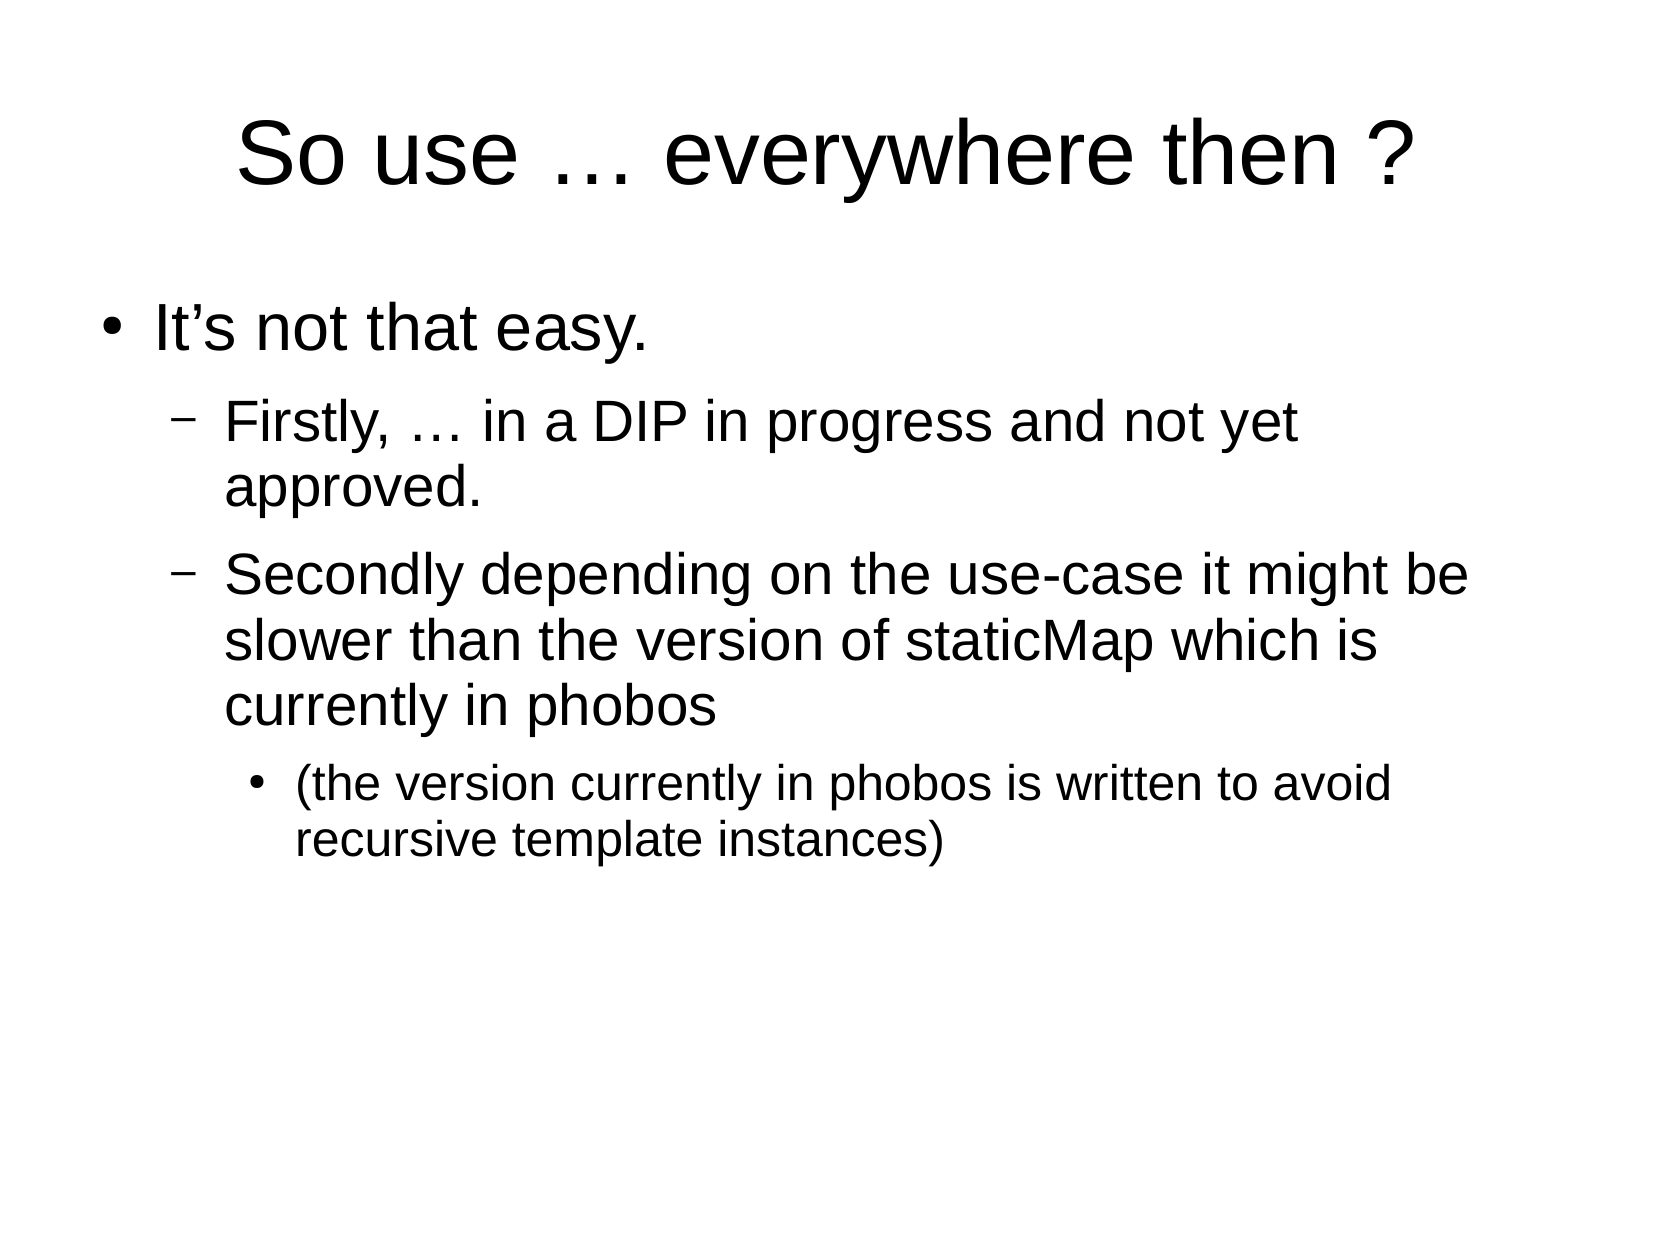

# So use … everywhere then ?
It’s not that easy.
Firstly, … in a DIP in progress and not yet approved.
Secondly depending on the use-case it might be slower than the version of staticMap which is currently in phobos
(the version currently in phobos is written to avoid recursive template instances)